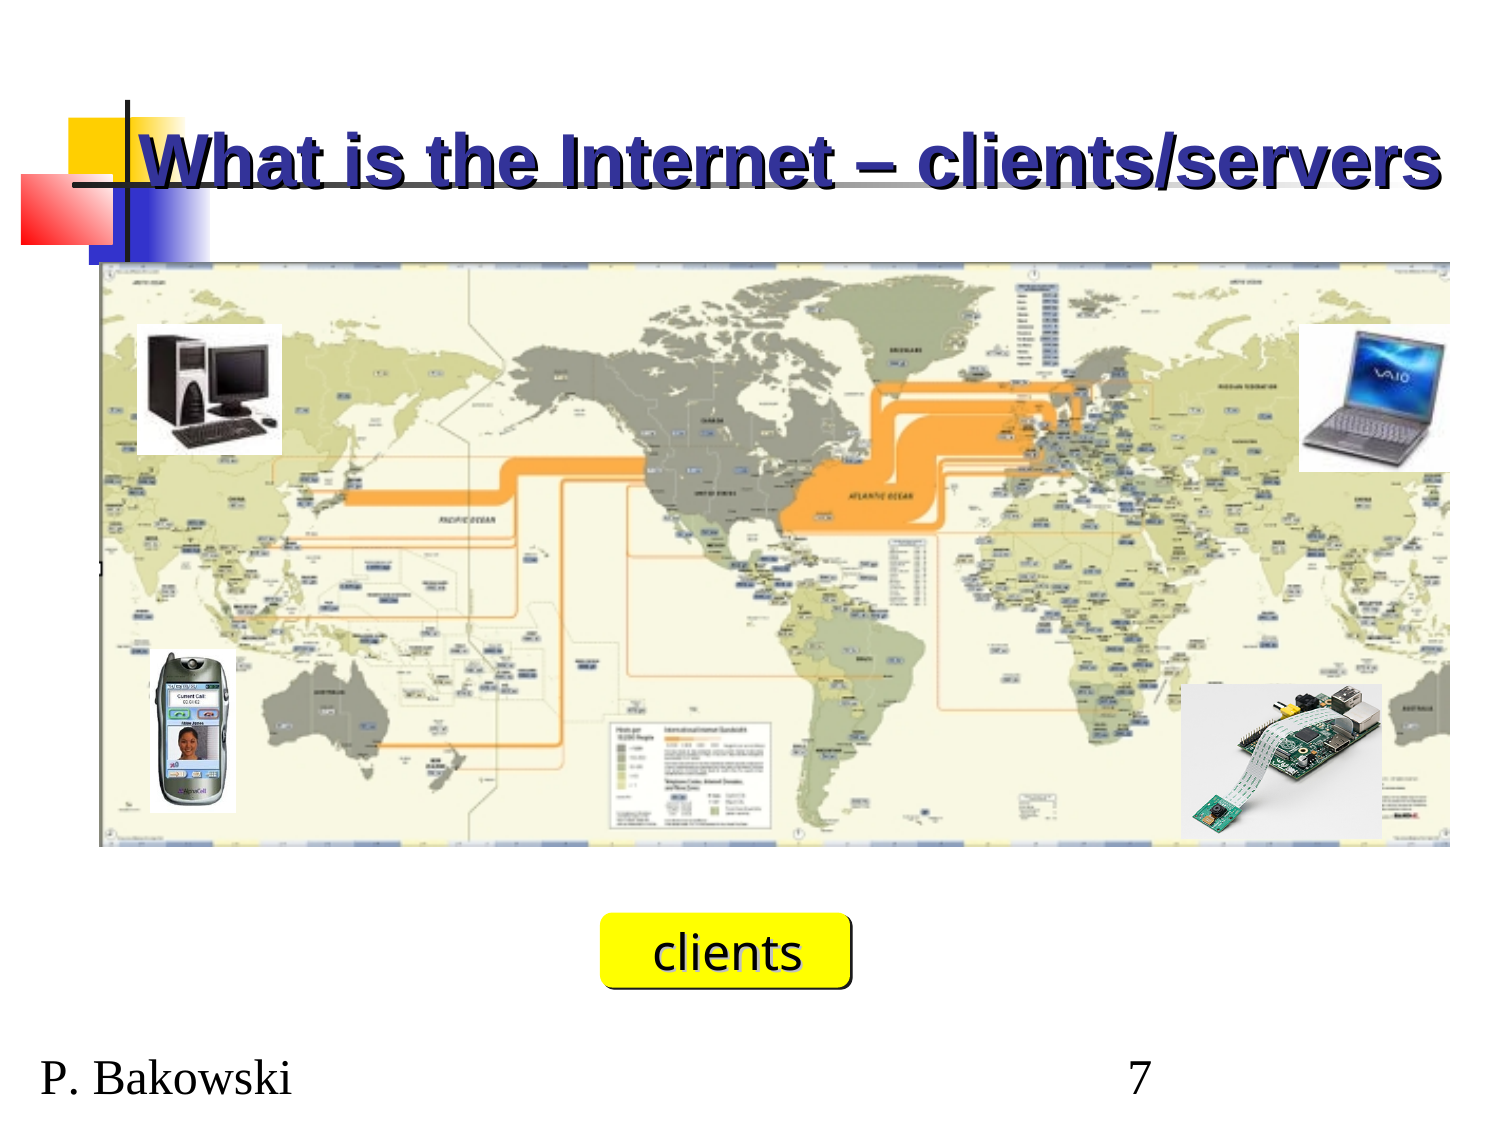

# What is the Internet – clients/servers
clients
P.Bakowski
7